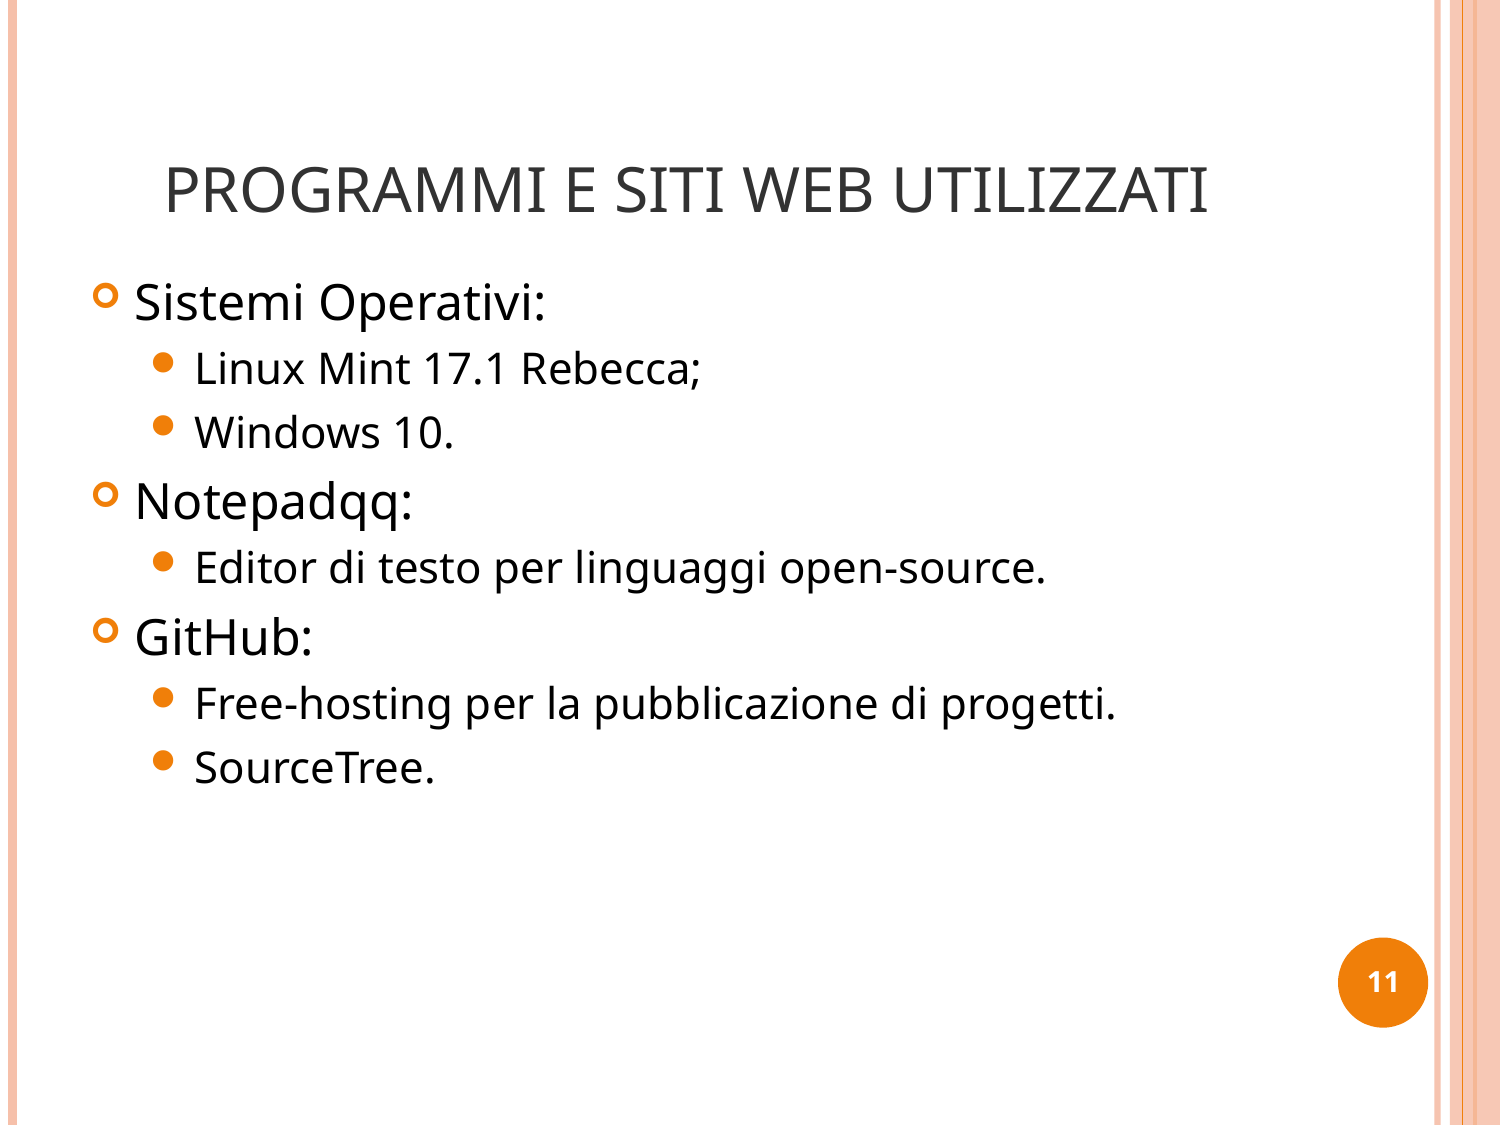

# PROGRAMMI E SITI WEB UTILIZZATI
Sistemi Operativi:
Linux Mint 17.1 Rebecca;
Windows 10.
Notepadqq:
Editor di testo per linguaggi open-source.
GitHub:
Free-hosting per la pubblicazione di progetti.
SourceTree.